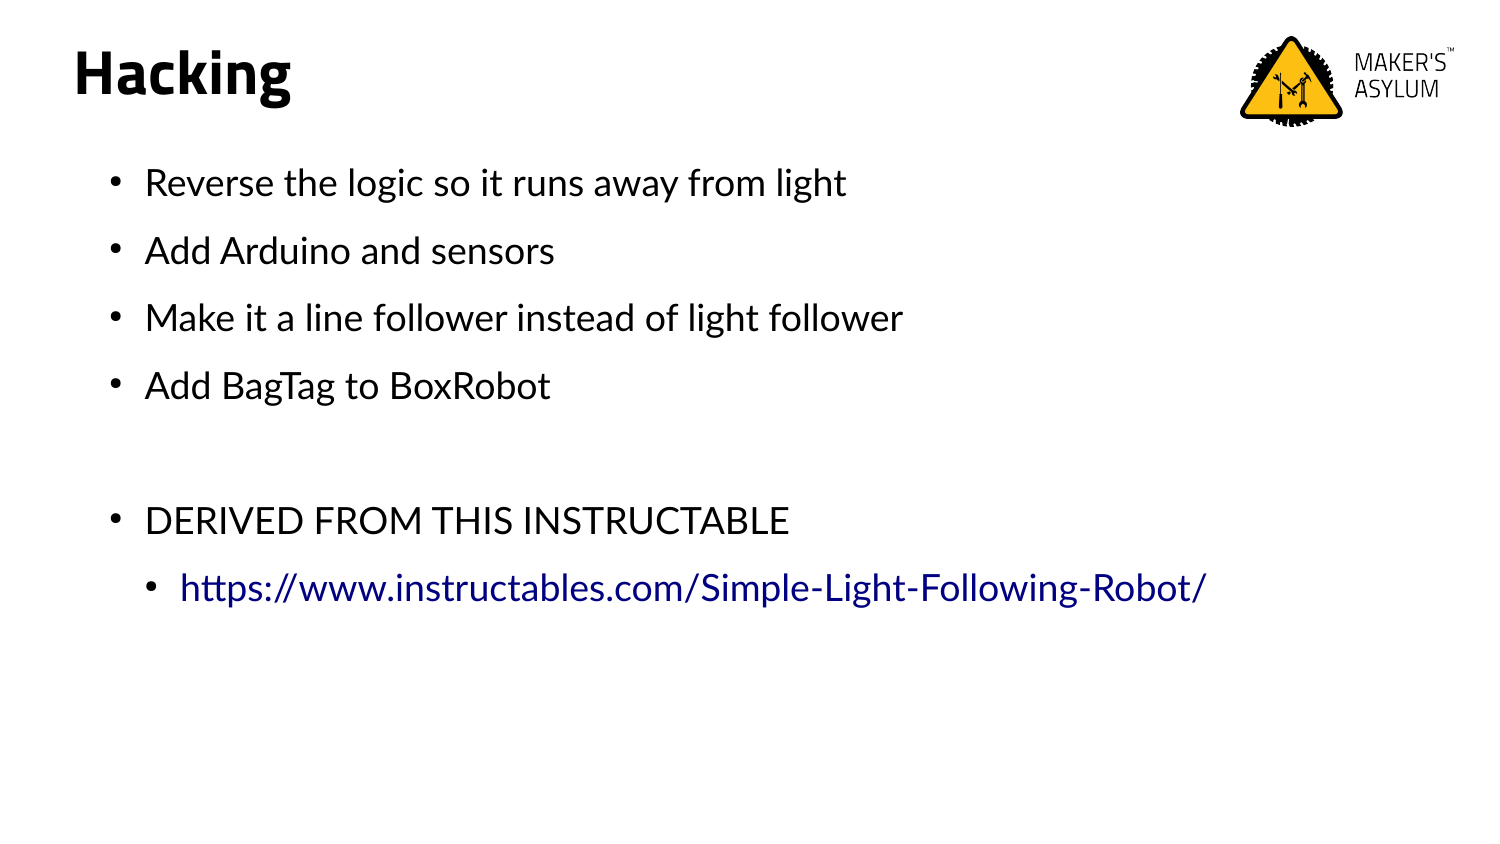

Hacking
Reverse the logic so it runs away from light
Add Arduino and sensors
Make it a line follower instead of light follower
Add BagTag to BoxRobot
DERIVED FROM THIS INSTRUCTABLE
https://www.instructables.com/Simple-Light-Following-Robot/